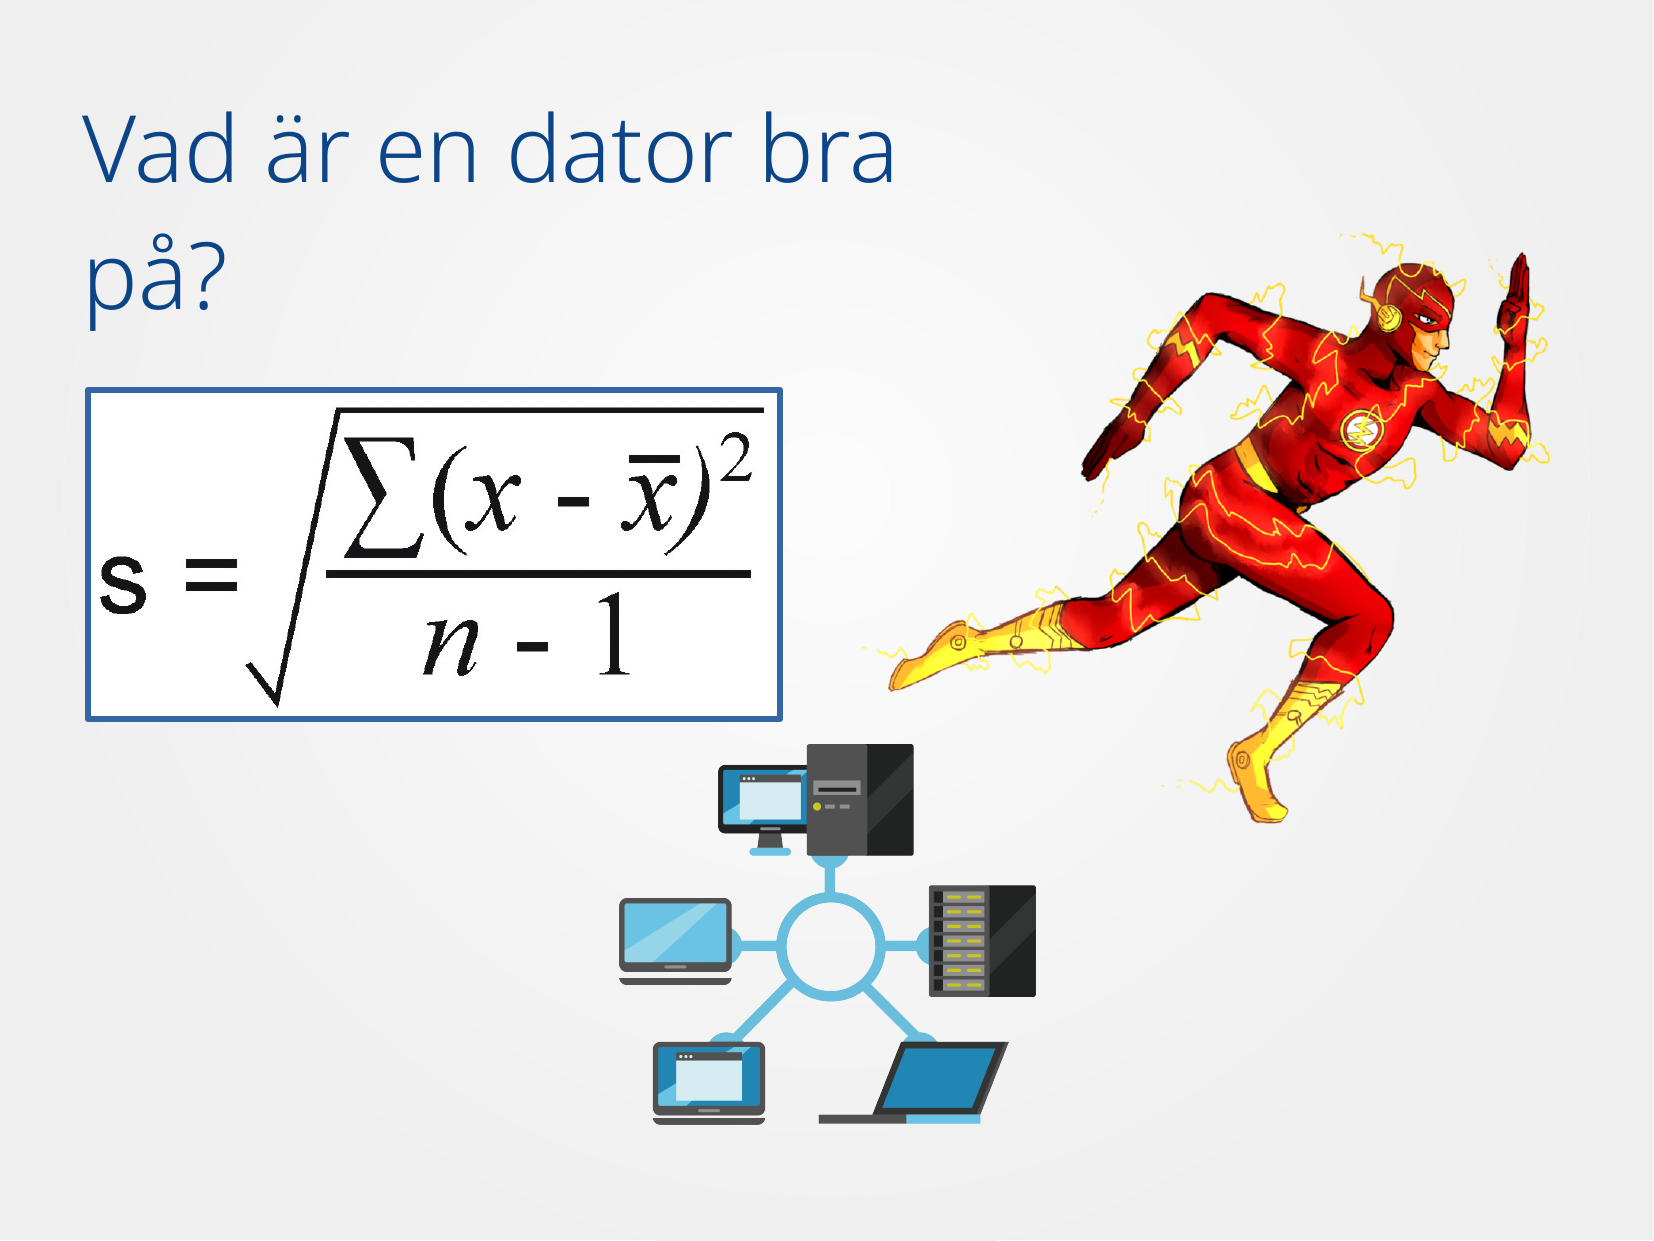

# Vad är en dator bra på?